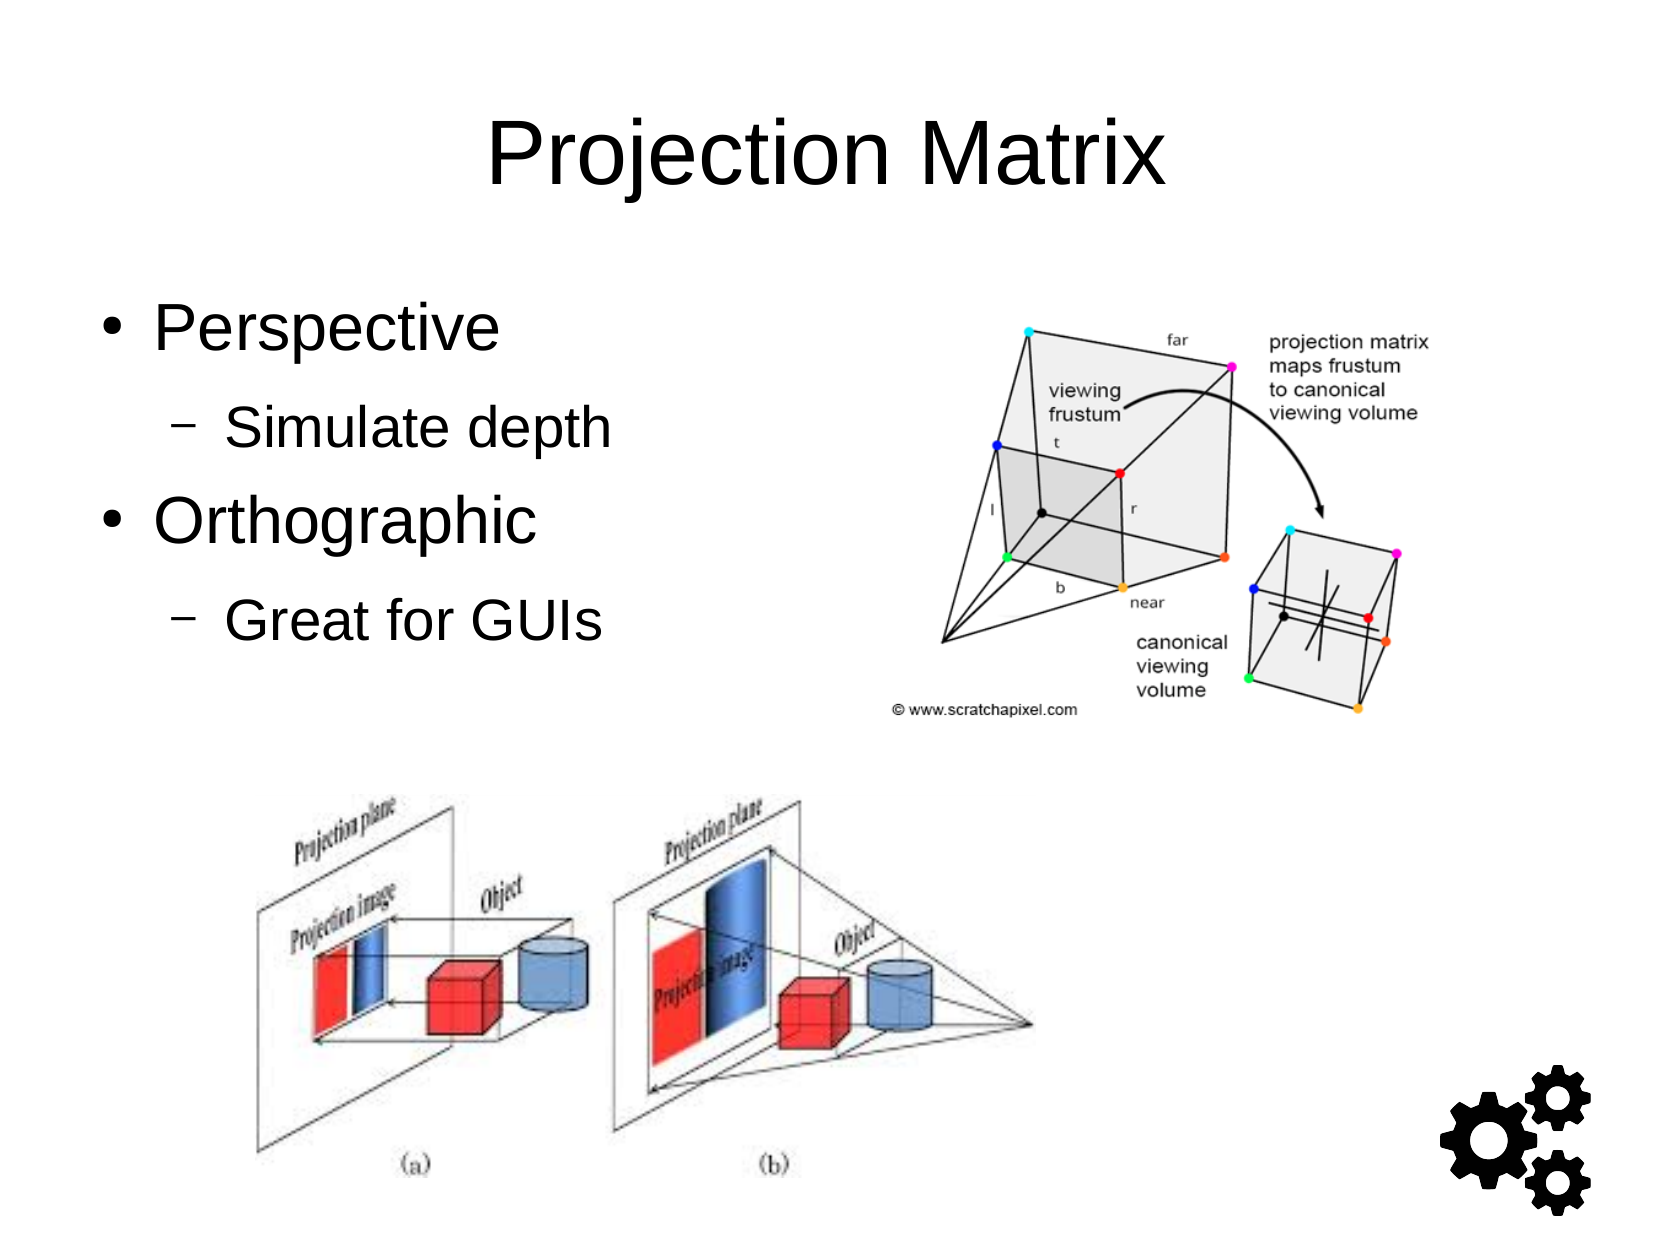

# Projection Matrix
Perspective
Simulate depth
Orthographic
Great for GUIs